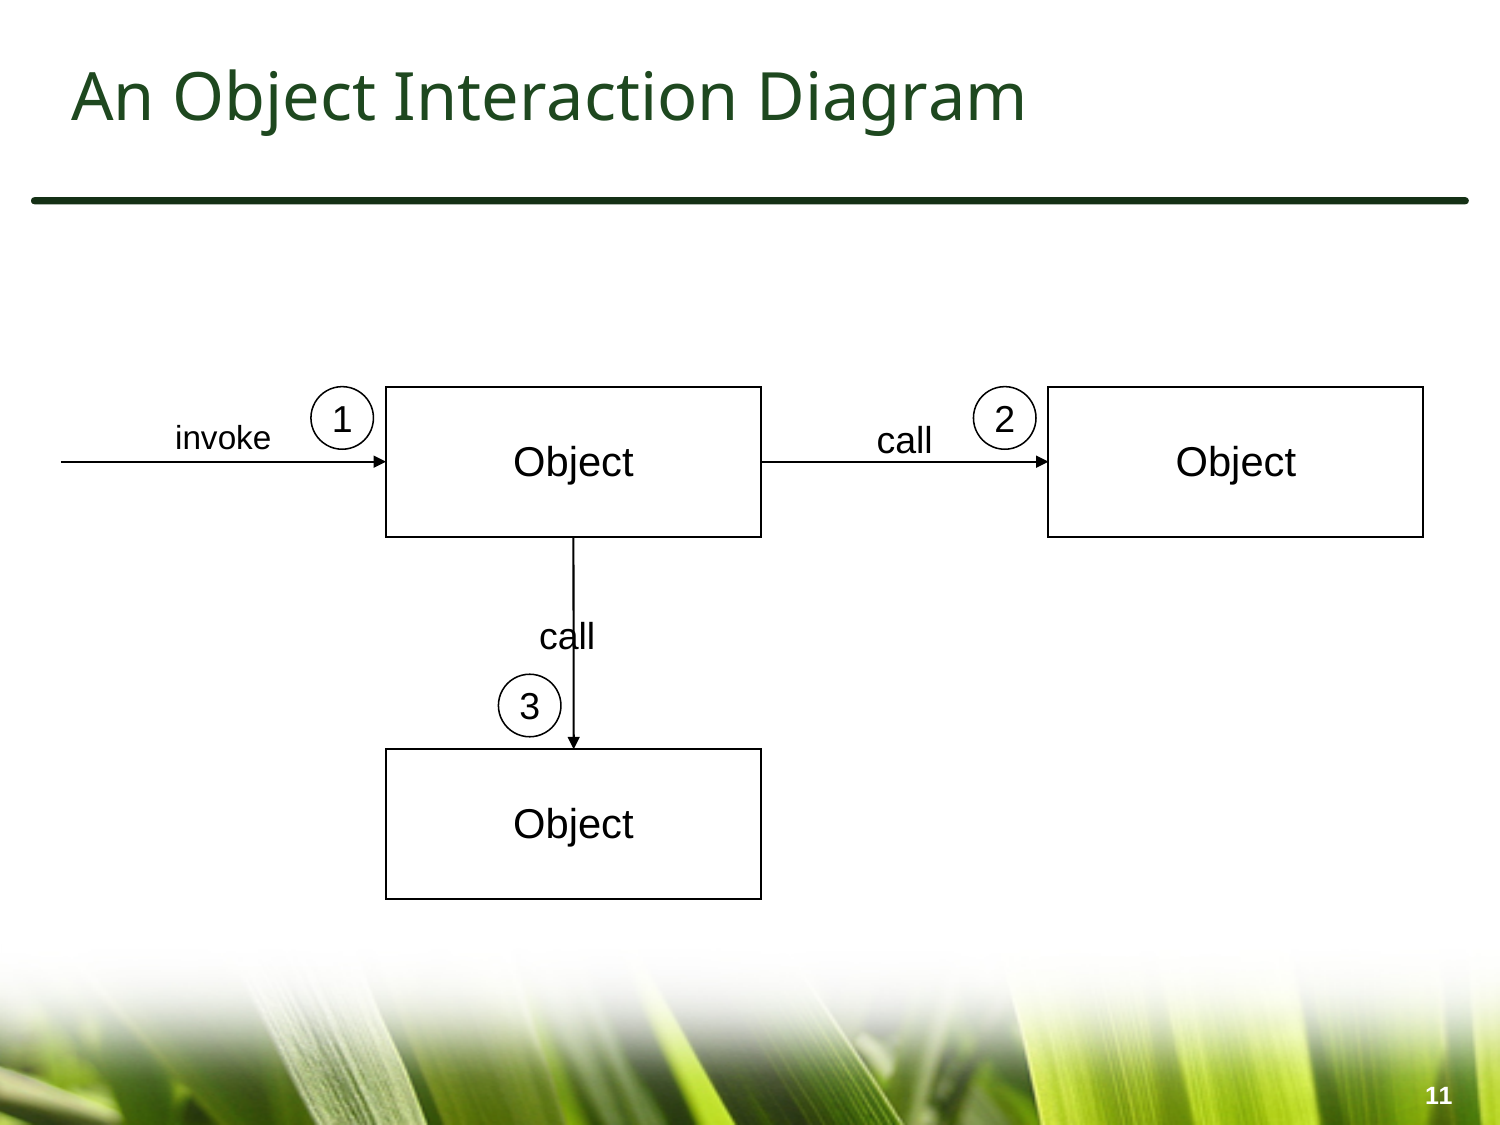

# An Object Interaction Diagram
1
Object
2
Object
invoke
call
call
3
Object